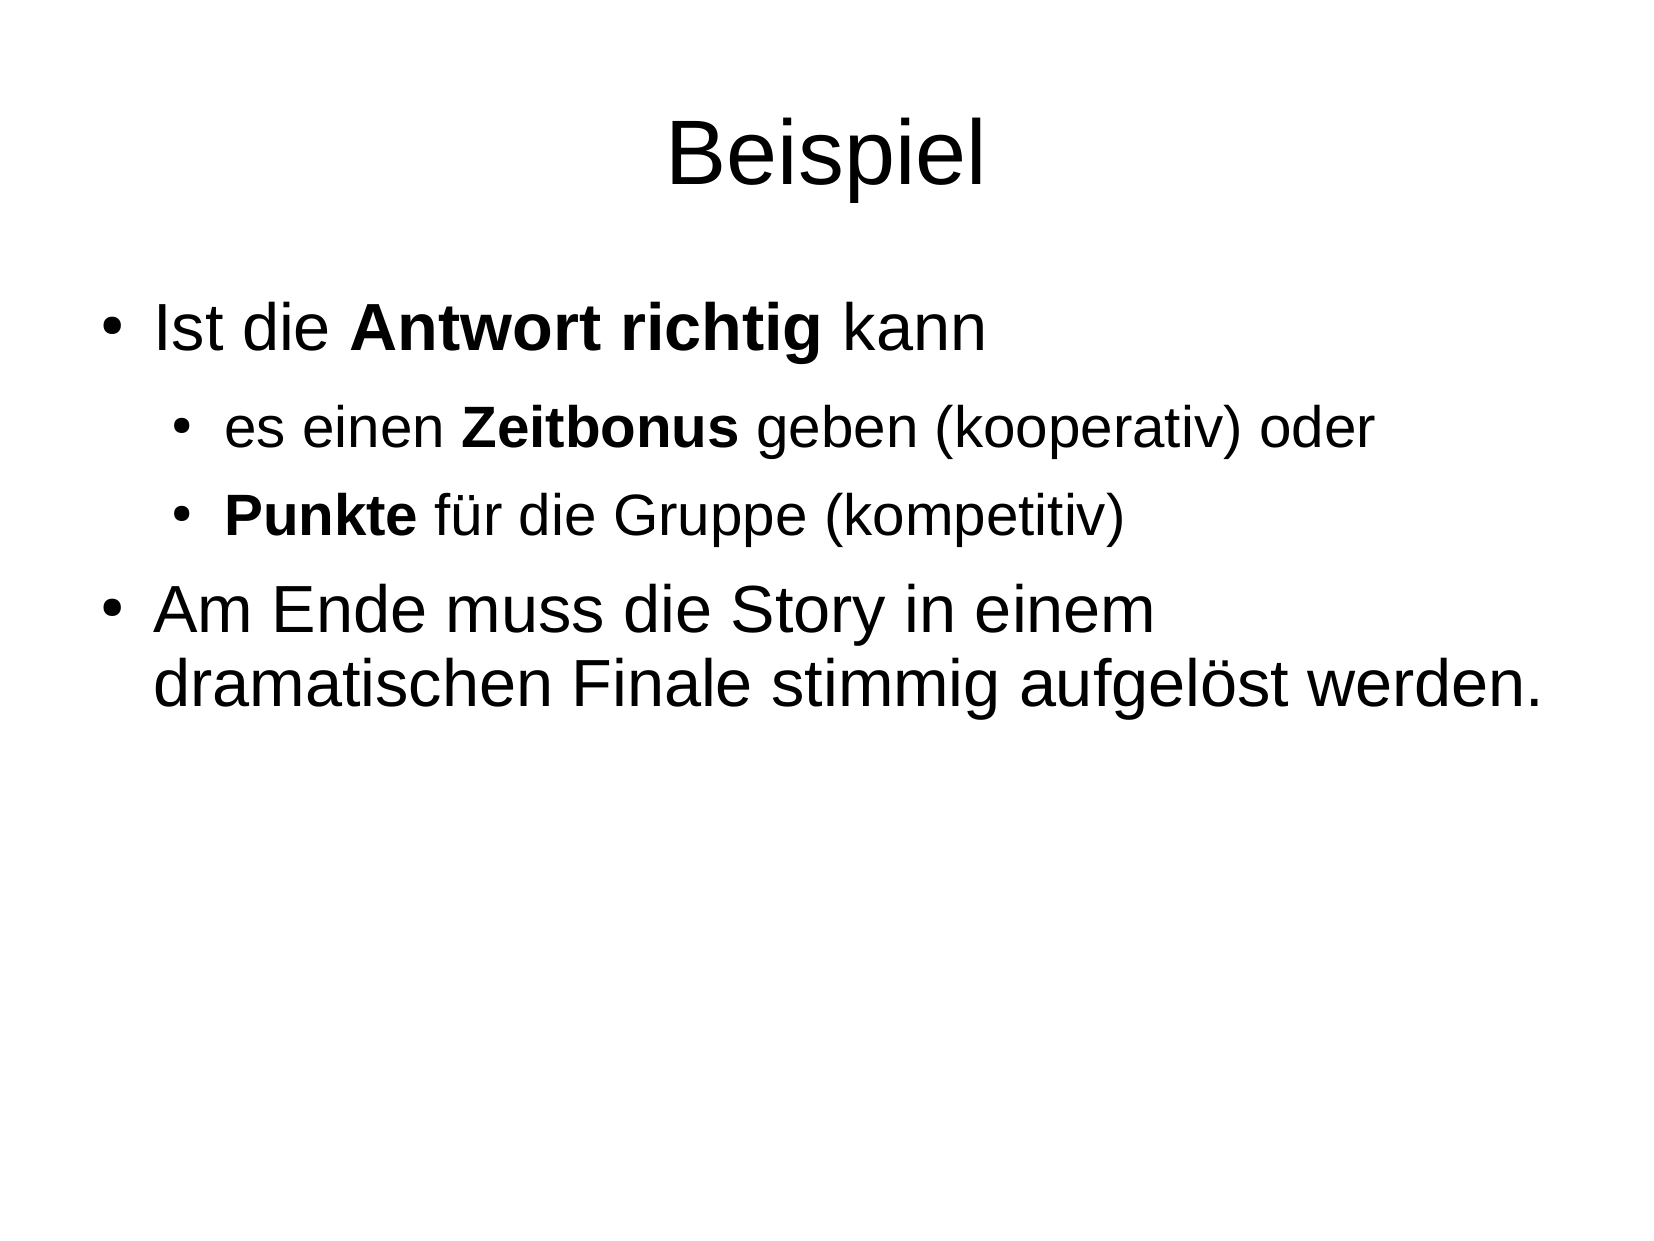

# Beispiel
Ist die Antwort richtig kann
es einen Zeitbonus geben (kooperativ) oder
Punkte für die Gruppe (kompetitiv)
Am Ende muss die Story in einem dramatischen Finale stimmig aufgelöst werden.